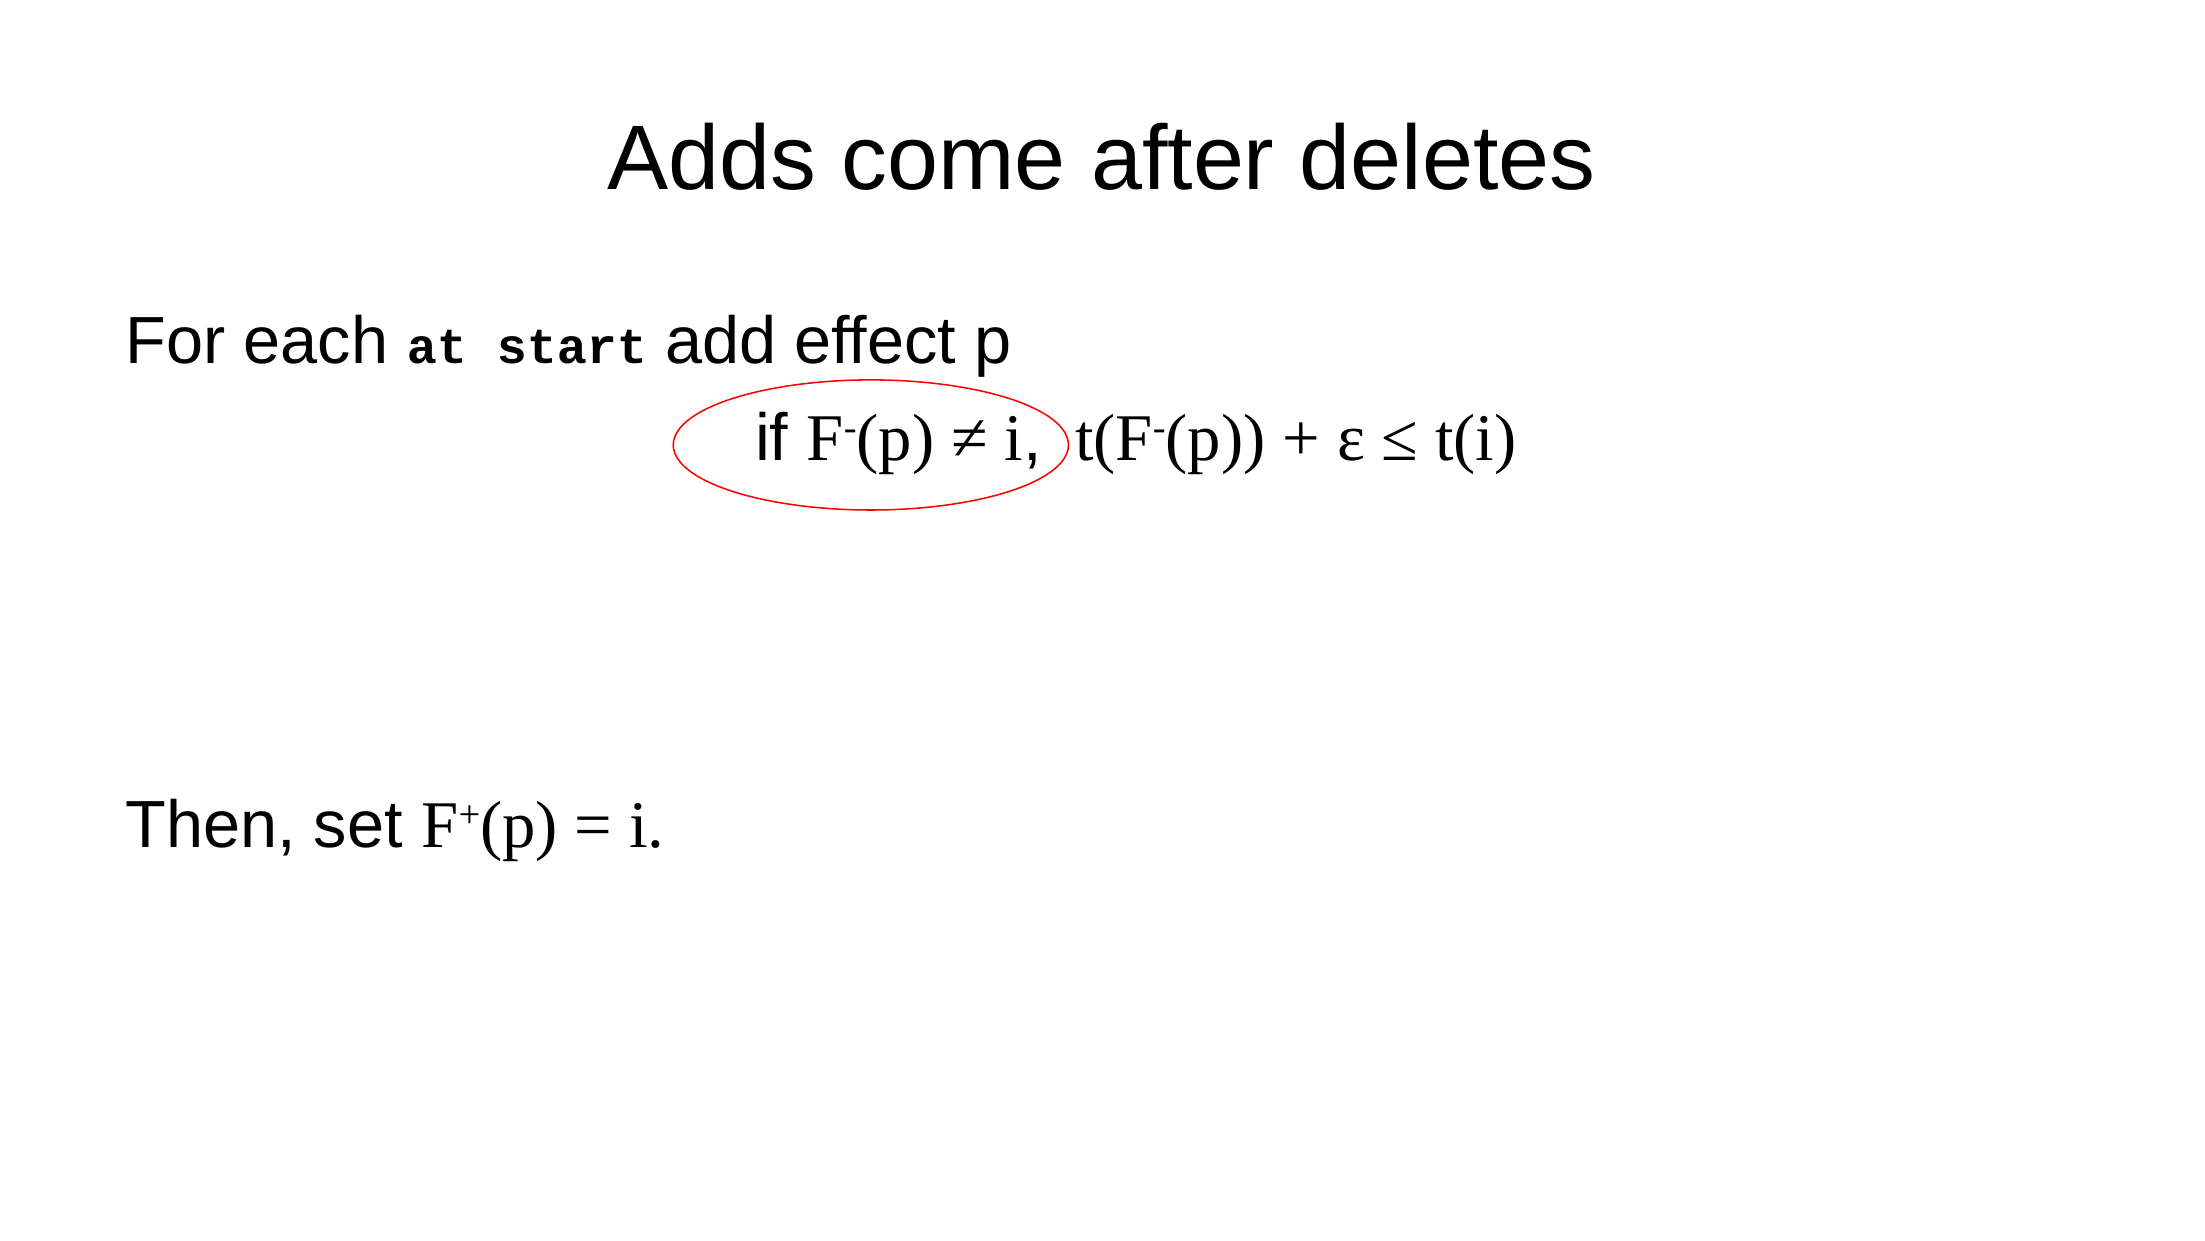

# Adds come after deletes
For each at start add effect p
if F-(p) ≠ i, t(F-(p)) + ε ≤ t(i)
Then, set F+(p) = i.